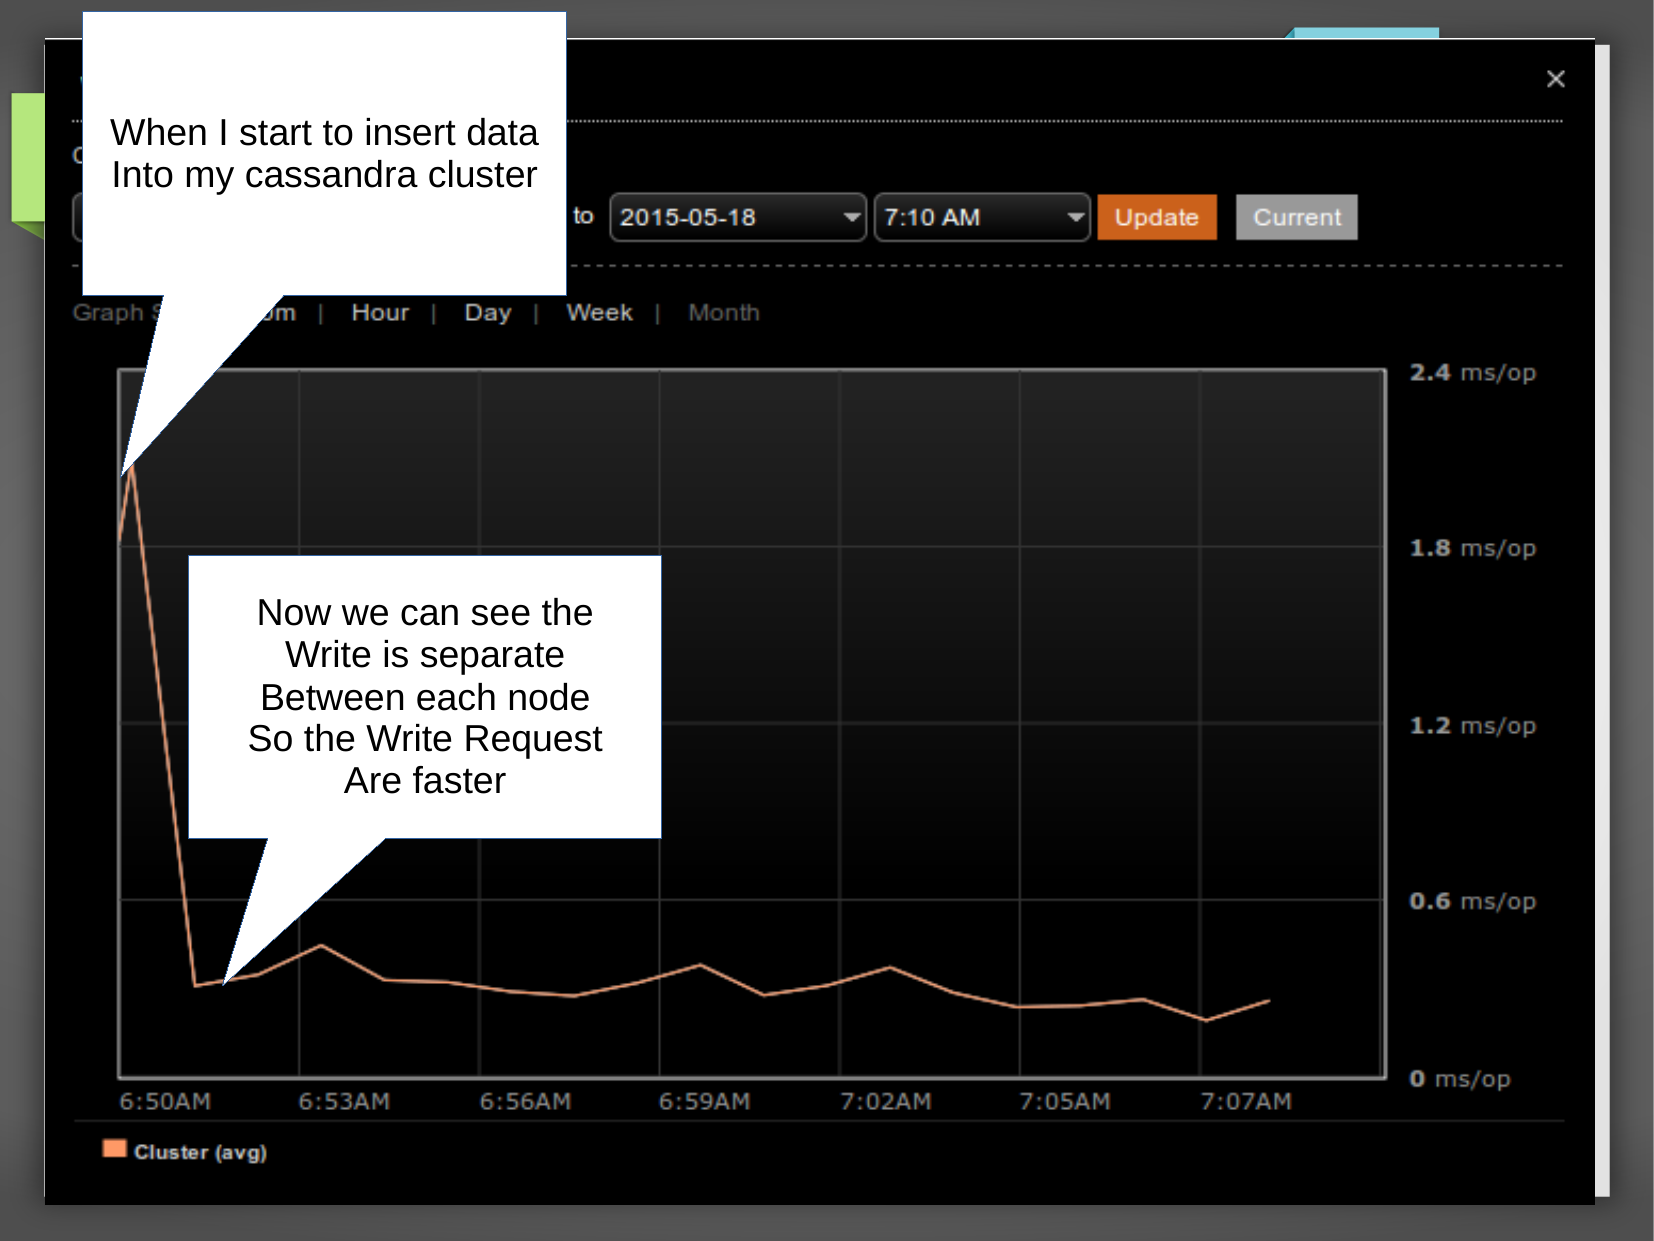

When I start to insert data
Into my cassandra cluster
#
Now we can see the
Write is separate
Between each node
So the Write Request
Are faster